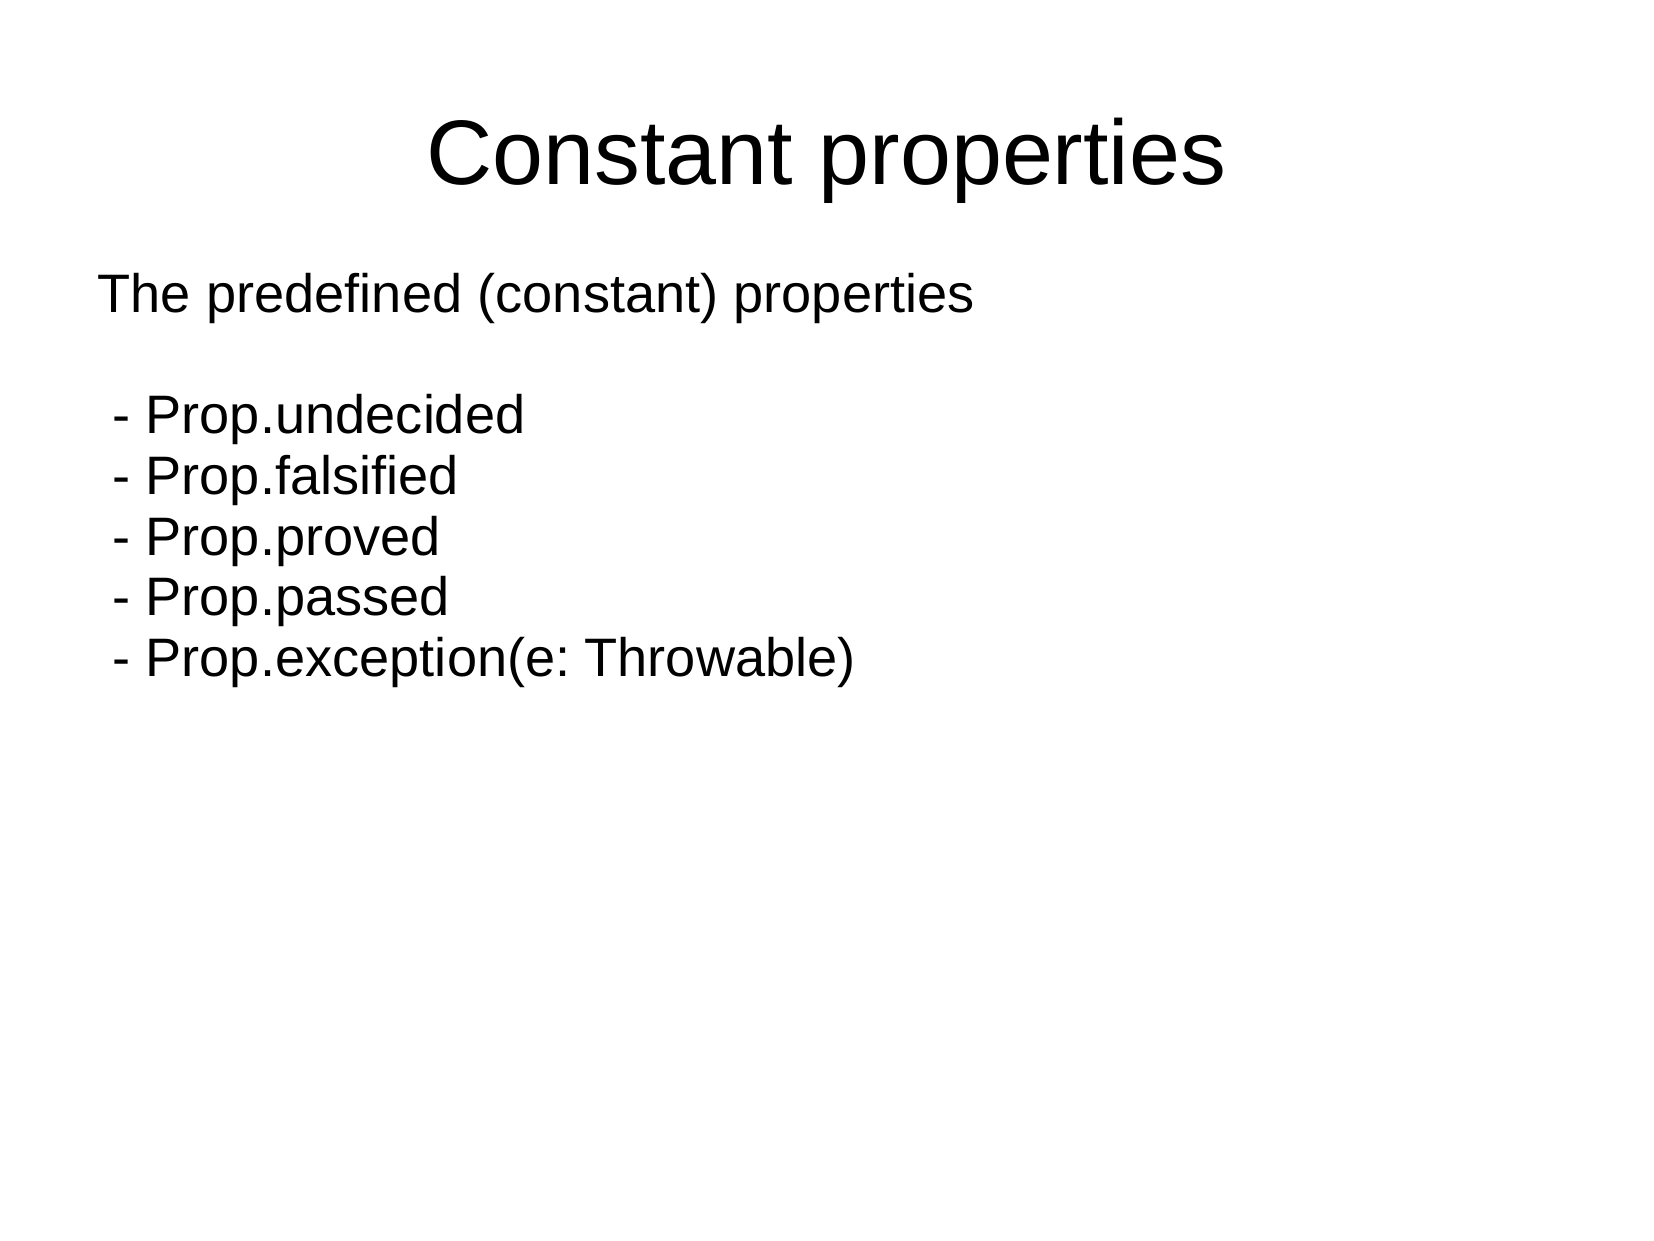

# Constant properties
The predefined (constant) properties
 - Prop.undecided
 - Prop.falsified
 - Prop.proved
 - Prop.passed
 - Prop.exception(e: Throwable)